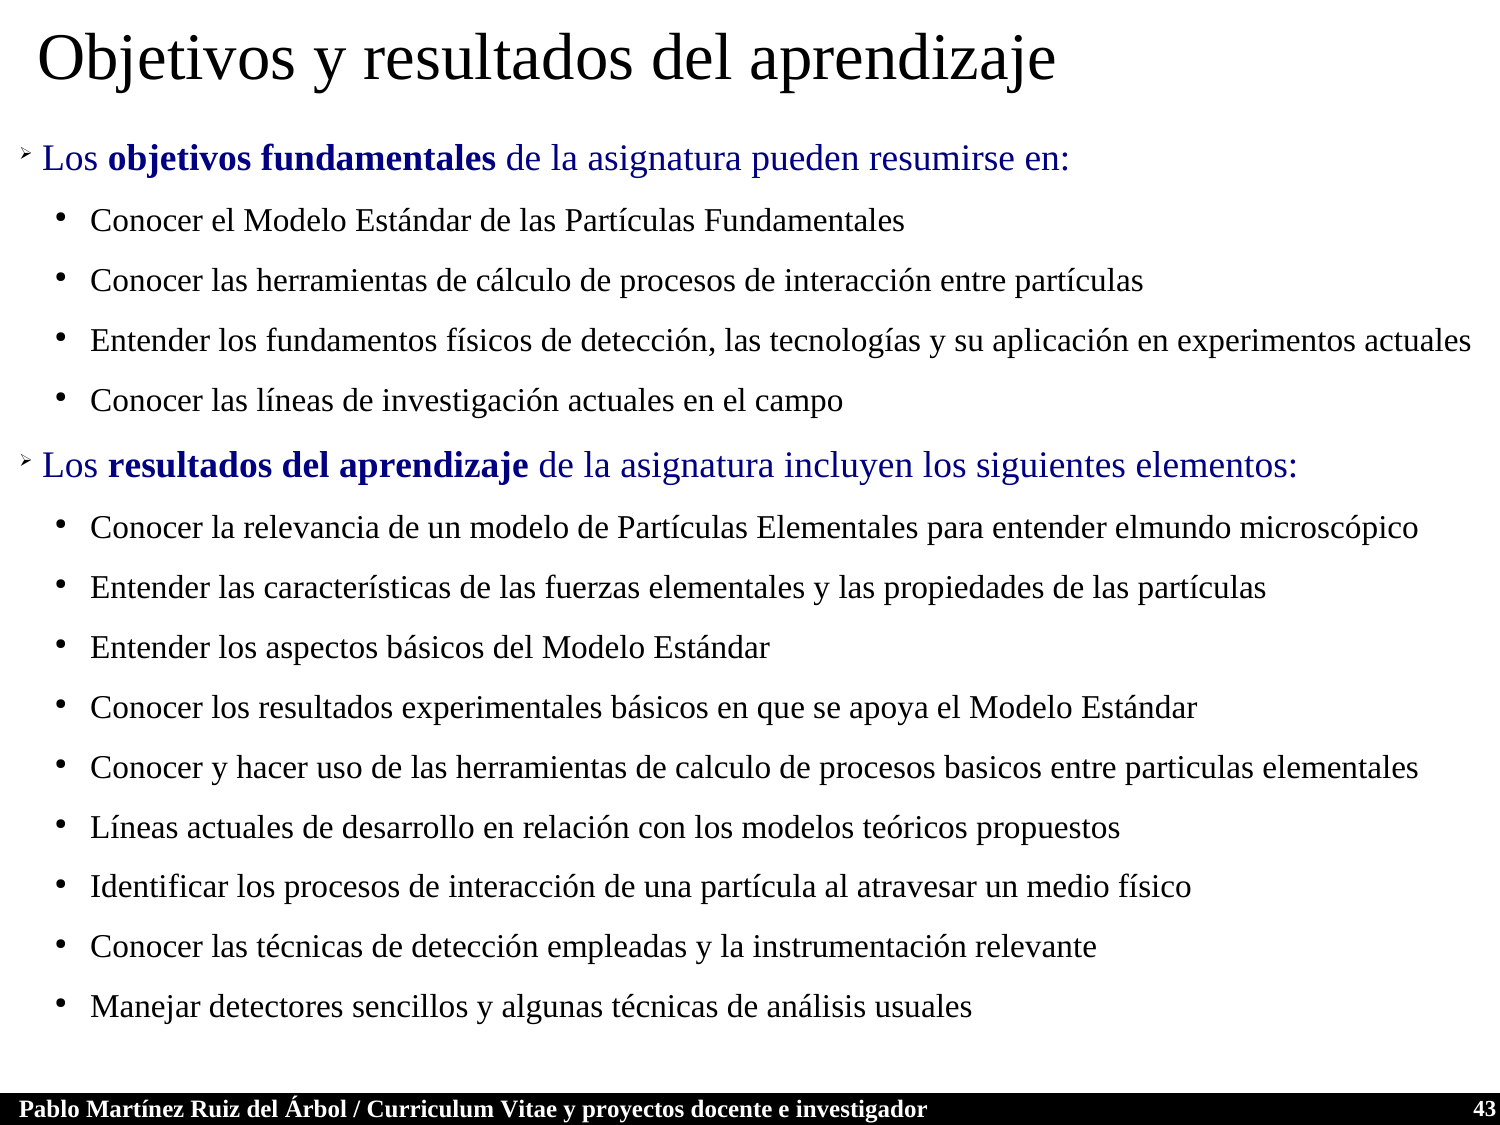

Objetivos y resultados del aprendizaje
 Los objetivos fundamentales de la asignatura pueden resumirse en:
Conocer el Modelo Estándar de las Partículas Fundamentales
Conocer las herramientas de cálculo de procesos de interacción entre partículas
Entender los fundamentos físicos de detección, las tecnologías y su aplicación en experimentos actuales
Conocer las líneas de investigación actuales en el campo
 Los resultados del aprendizaje de la asignatura incluyen los siguientes elementos:
Conocer la relevancia de un modelo de Partículas Elementales para entender elmundo microscópico
Entender las características de las fuerzas elementales y las propiedades de las partículas
Entender los aspectos básicos del Modelo Estándar
Conocer los resultados experimentales básicos en que se apoya el Modelo Estándar
Conocer y hacer uso de las herramientas de calculo de procesos basicos entre particulas elementales
Líneas actuales de desarrollo en relación con los modelos teóricos propuestos
Identificar los procesos de interacción de una partícula al atravesar un medio físico
Conocer las técnicas de detección empleadas y la instrumentación relevante
Manejar detectores sencillos y algunas técnicas de análisis usuales
43